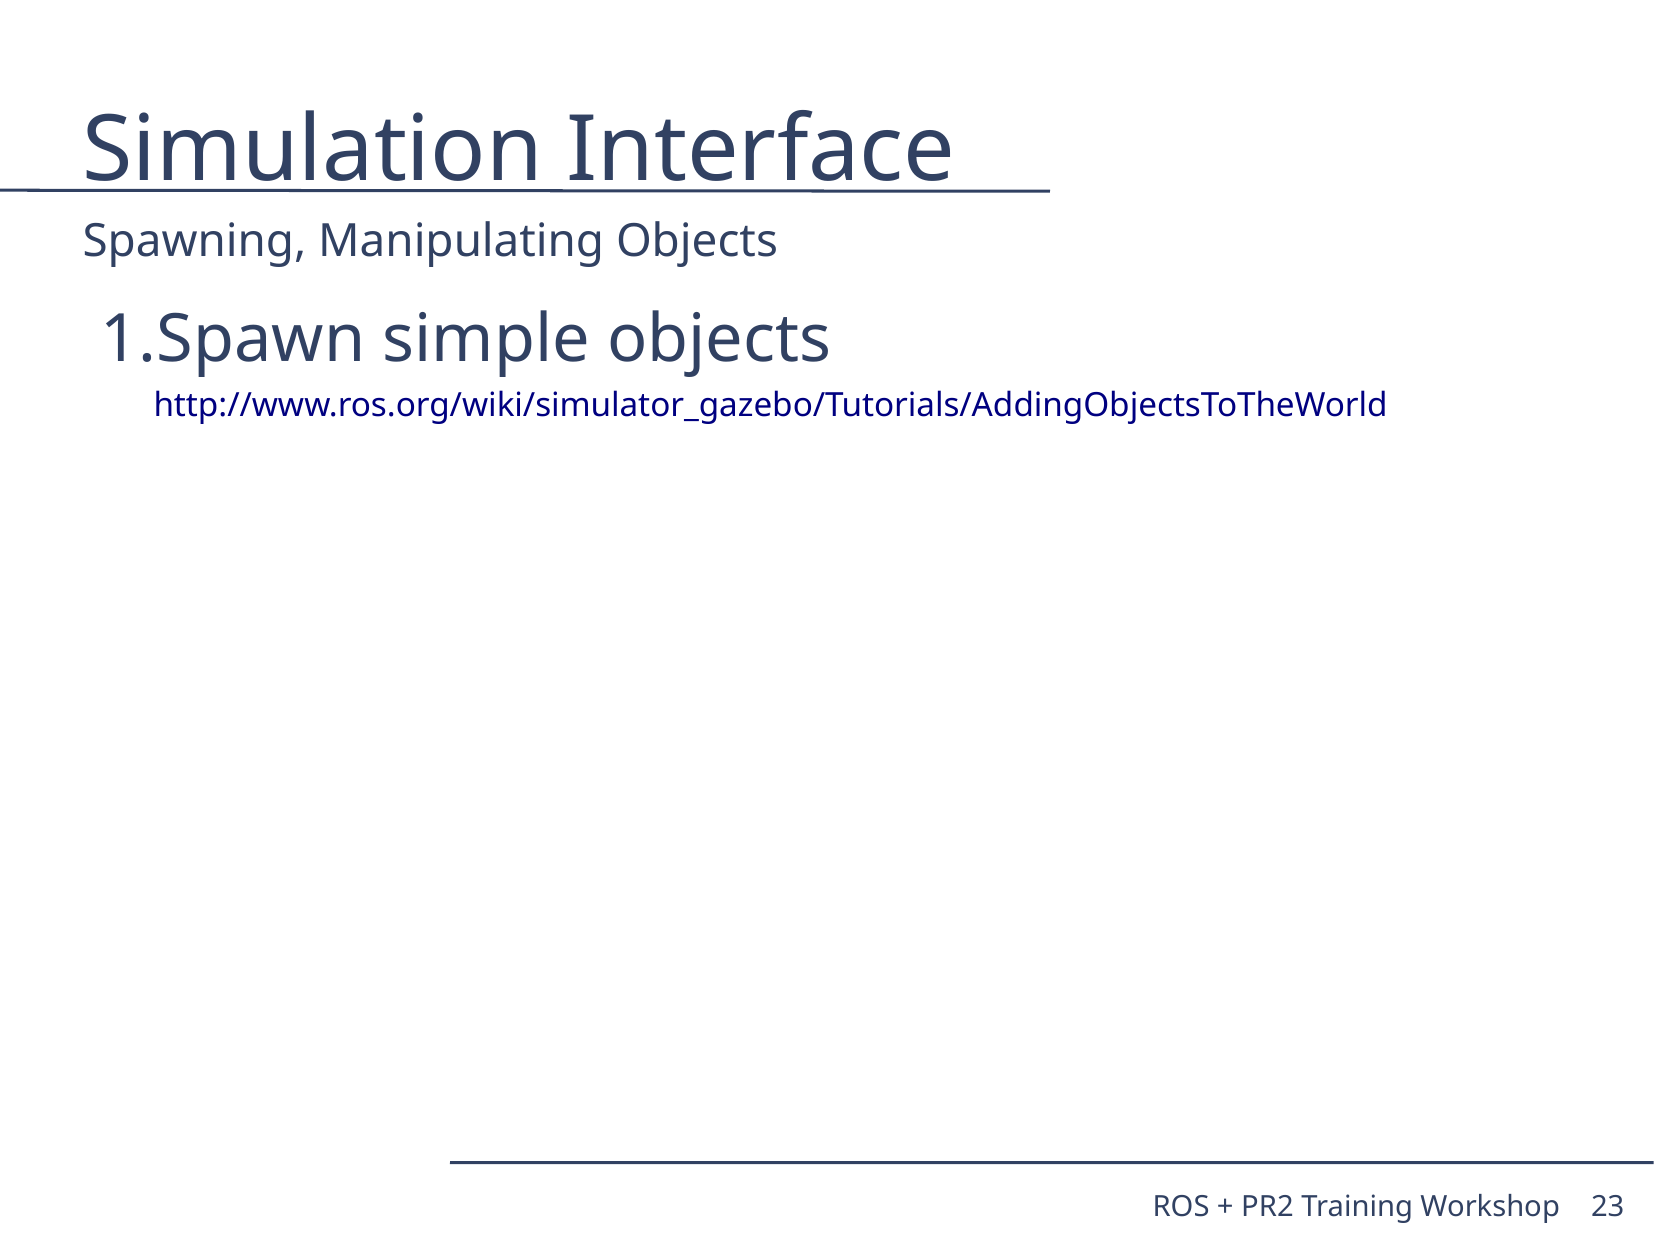

# Simulation Interface Spawning, Manipulating Objects
Spawn simple objects
http://www.ros.org/wiki/simulator_gazebo/Tutorials/AddingObjectsToTheWorld